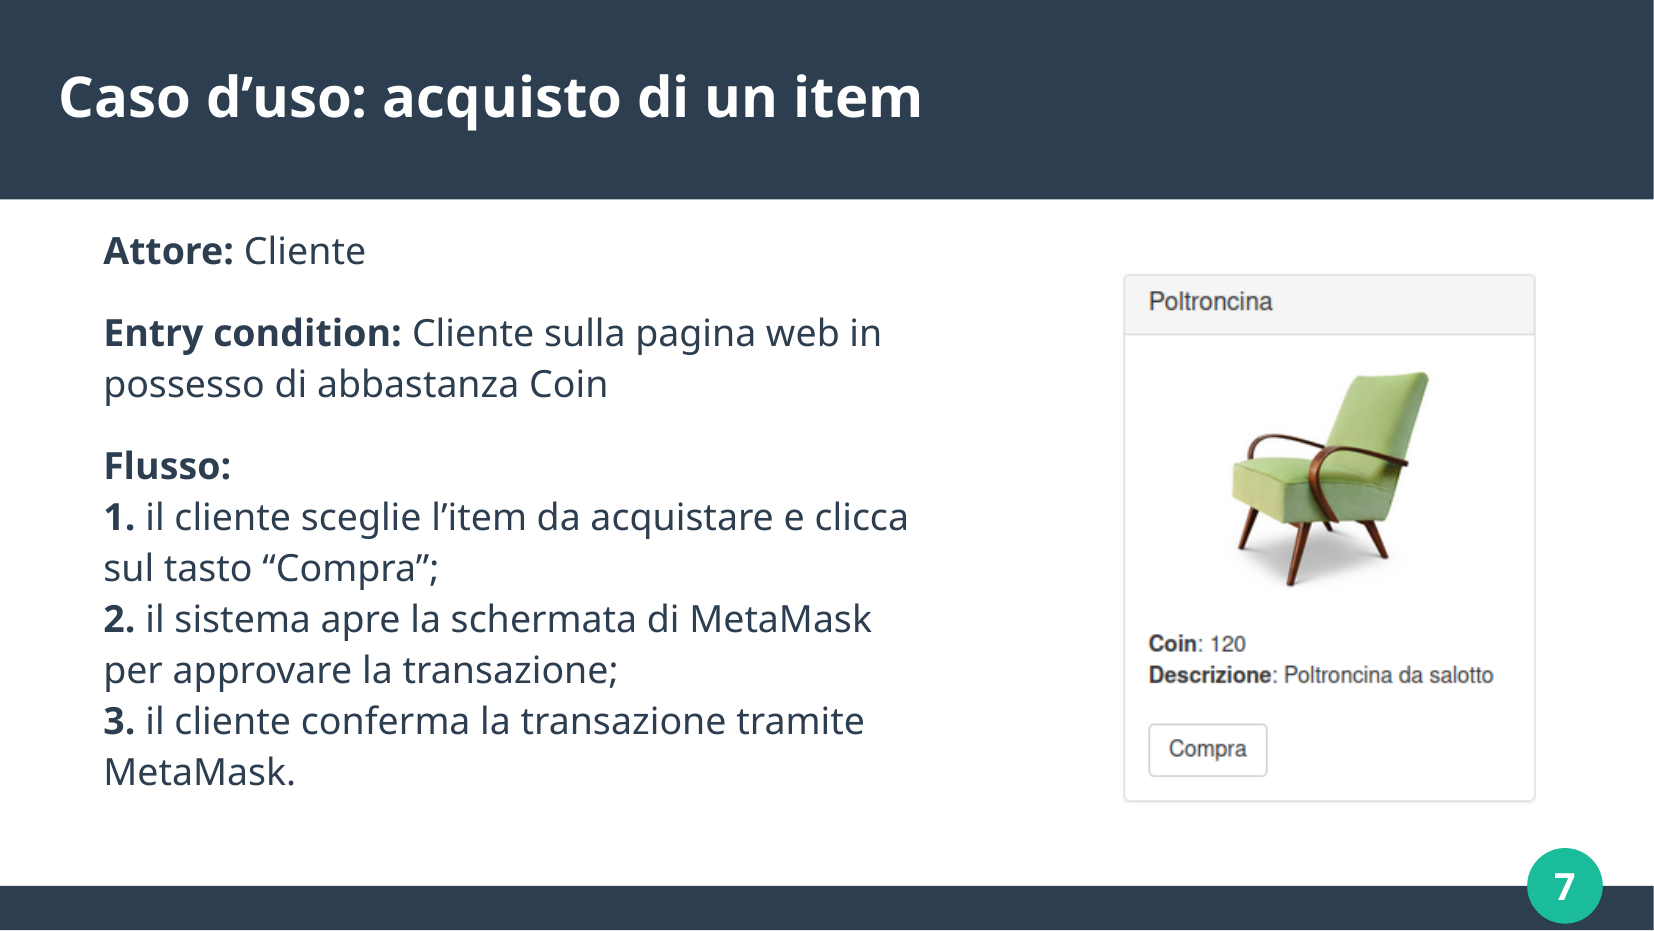

# Caso d’uso: acquisto di un item
Attore: Cliente
Entry condition: Cliente sulla pagina web in possesso di abbastanza Coin
Flusso:
1. il cliente sceglie l’item da acquistare e clicca sul tasto “Compra”;
2. il sistema apre la schermata di MetaMask per approvare la transazione;
3. il cliente conferma la transazione tramite MetaMask.